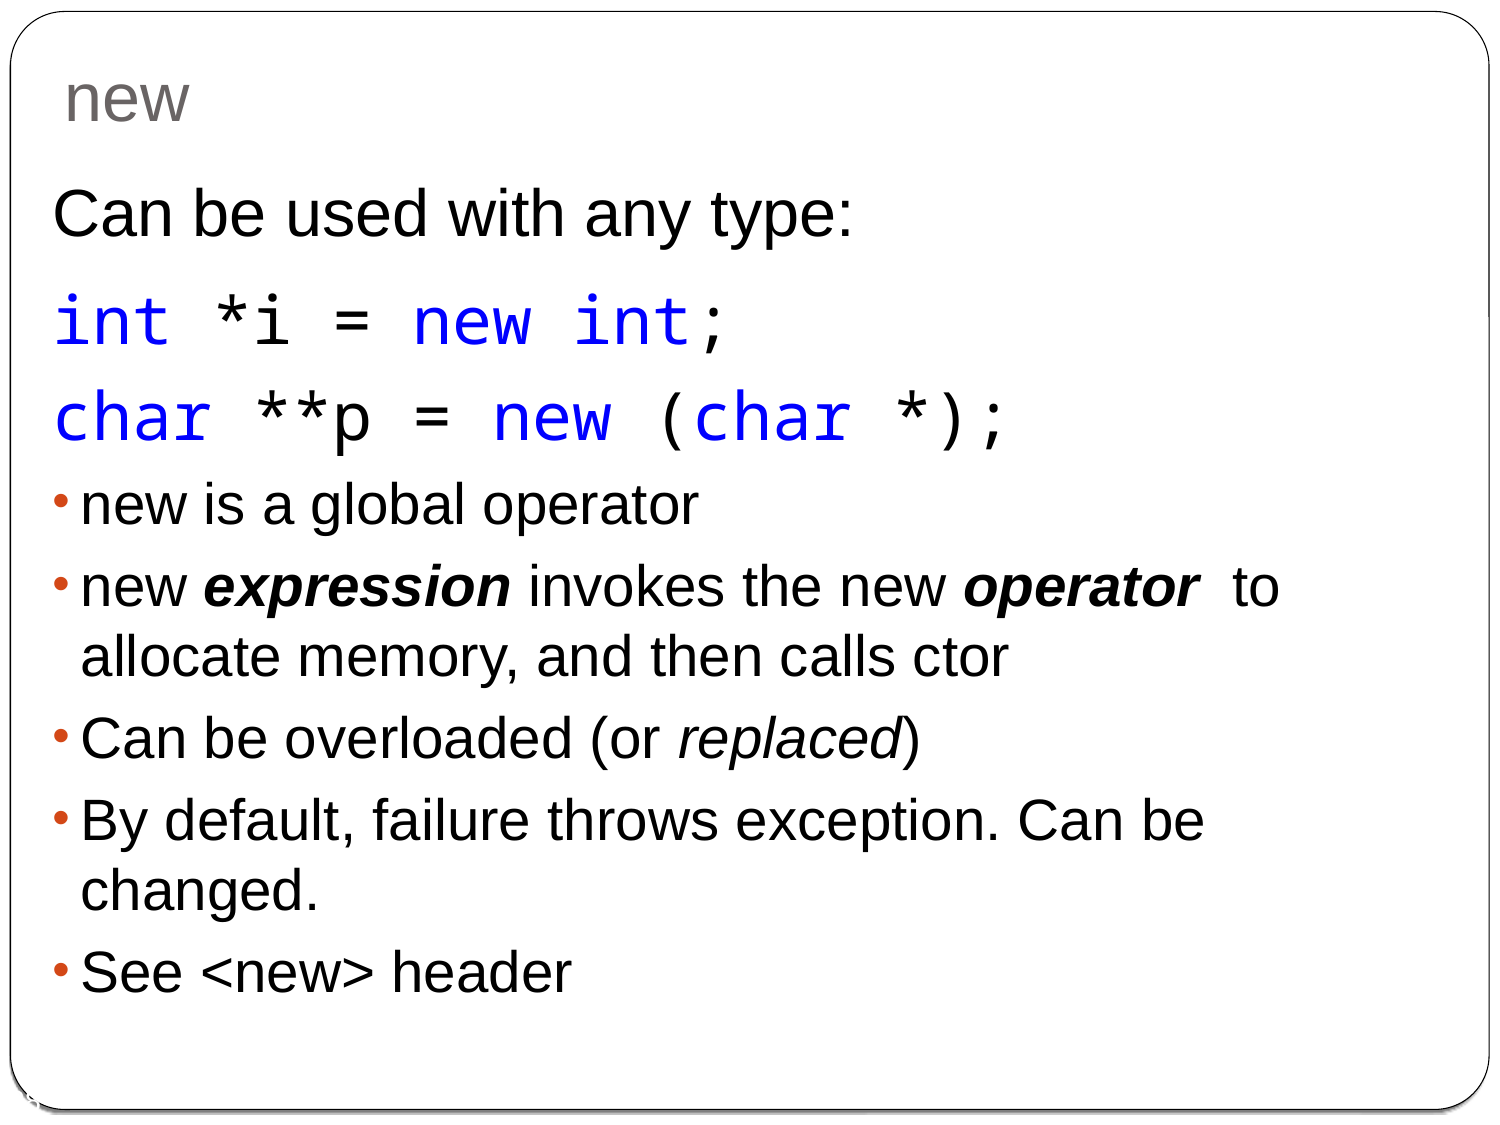

# new
Can be used with any type:
int *i = new int;
char **p = new (char *);
new is a global operator
new expression invokes the new operator to allocate memory, and then calls ctor
Can be overloaded (or replaced)
By default, failure throws exception. Can be changed.
See <new> header